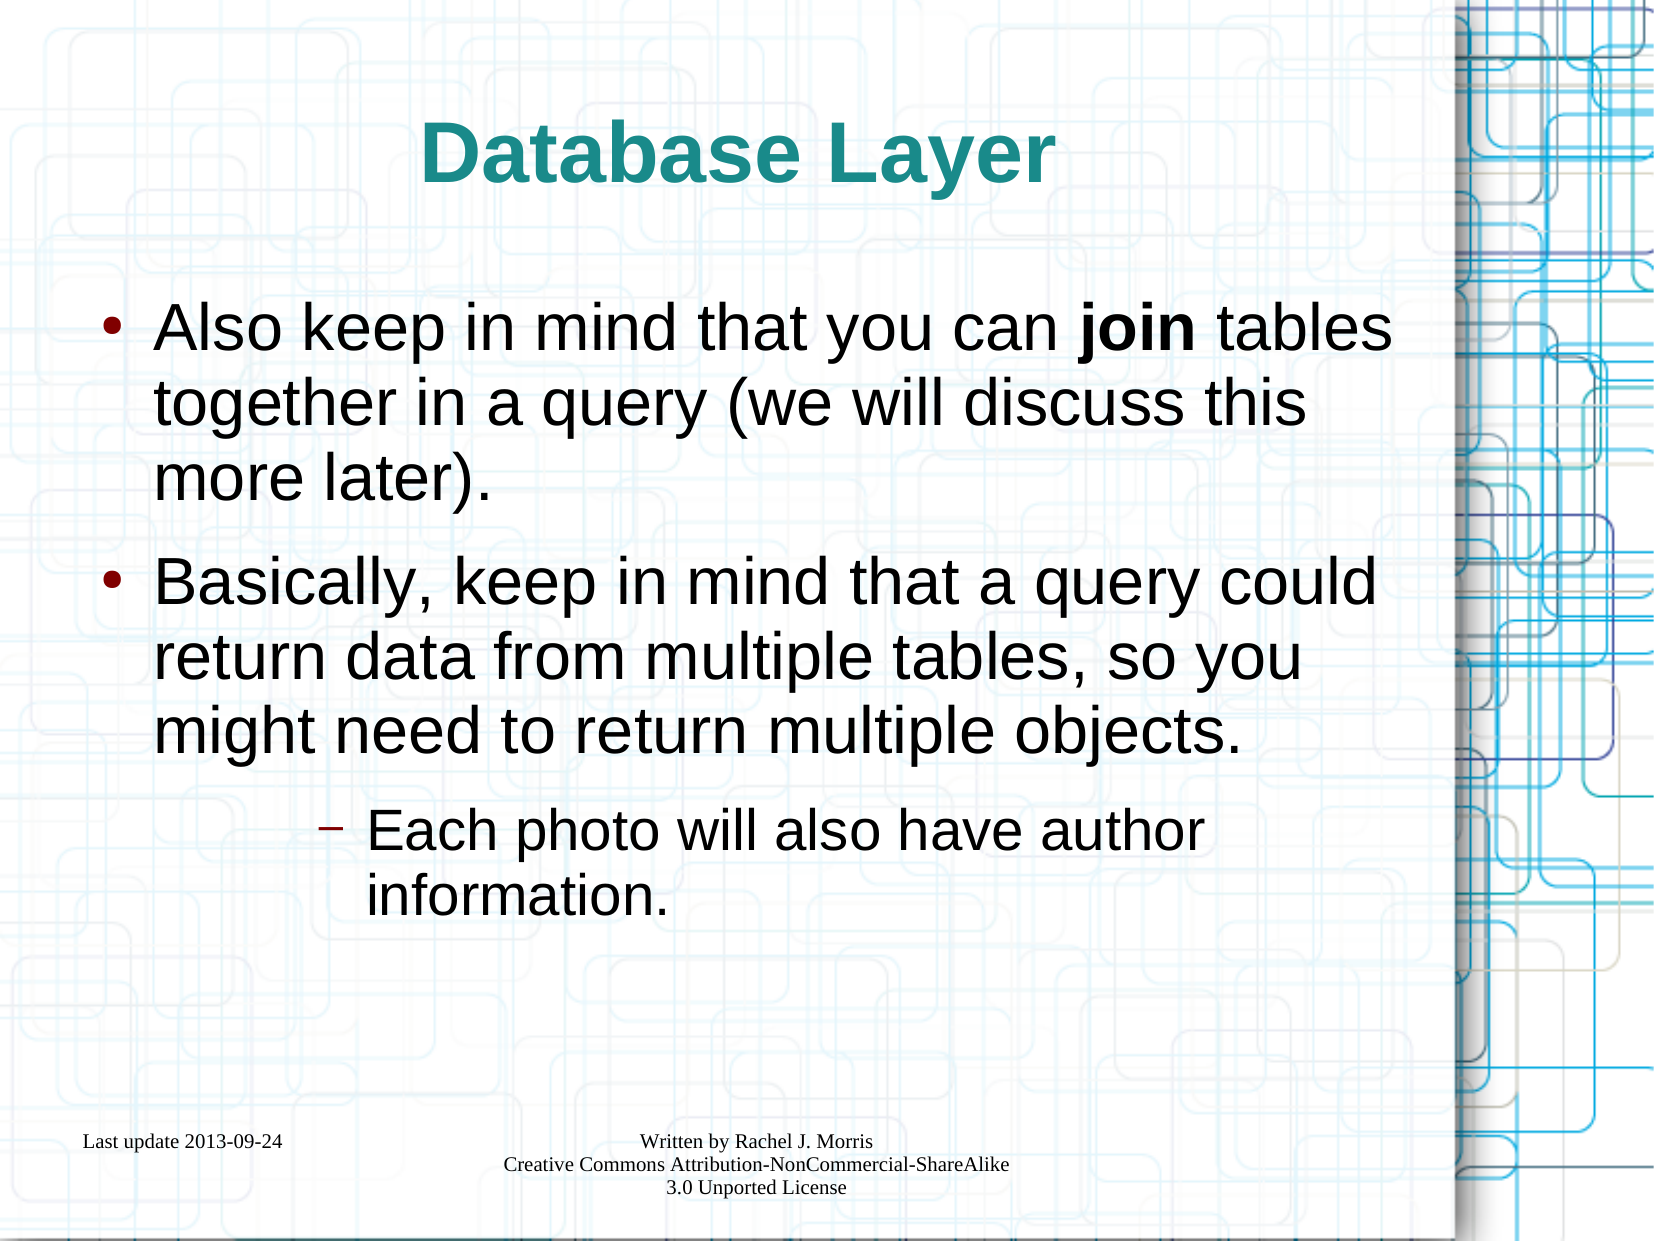

# Database Layer
Also keep in mind that you can join tables together in a query (we will discuss this more later).
Basically, keep in mind that a query could return data from multiple tables, so you might need to return multiple objects.
Each photo will also have author information.